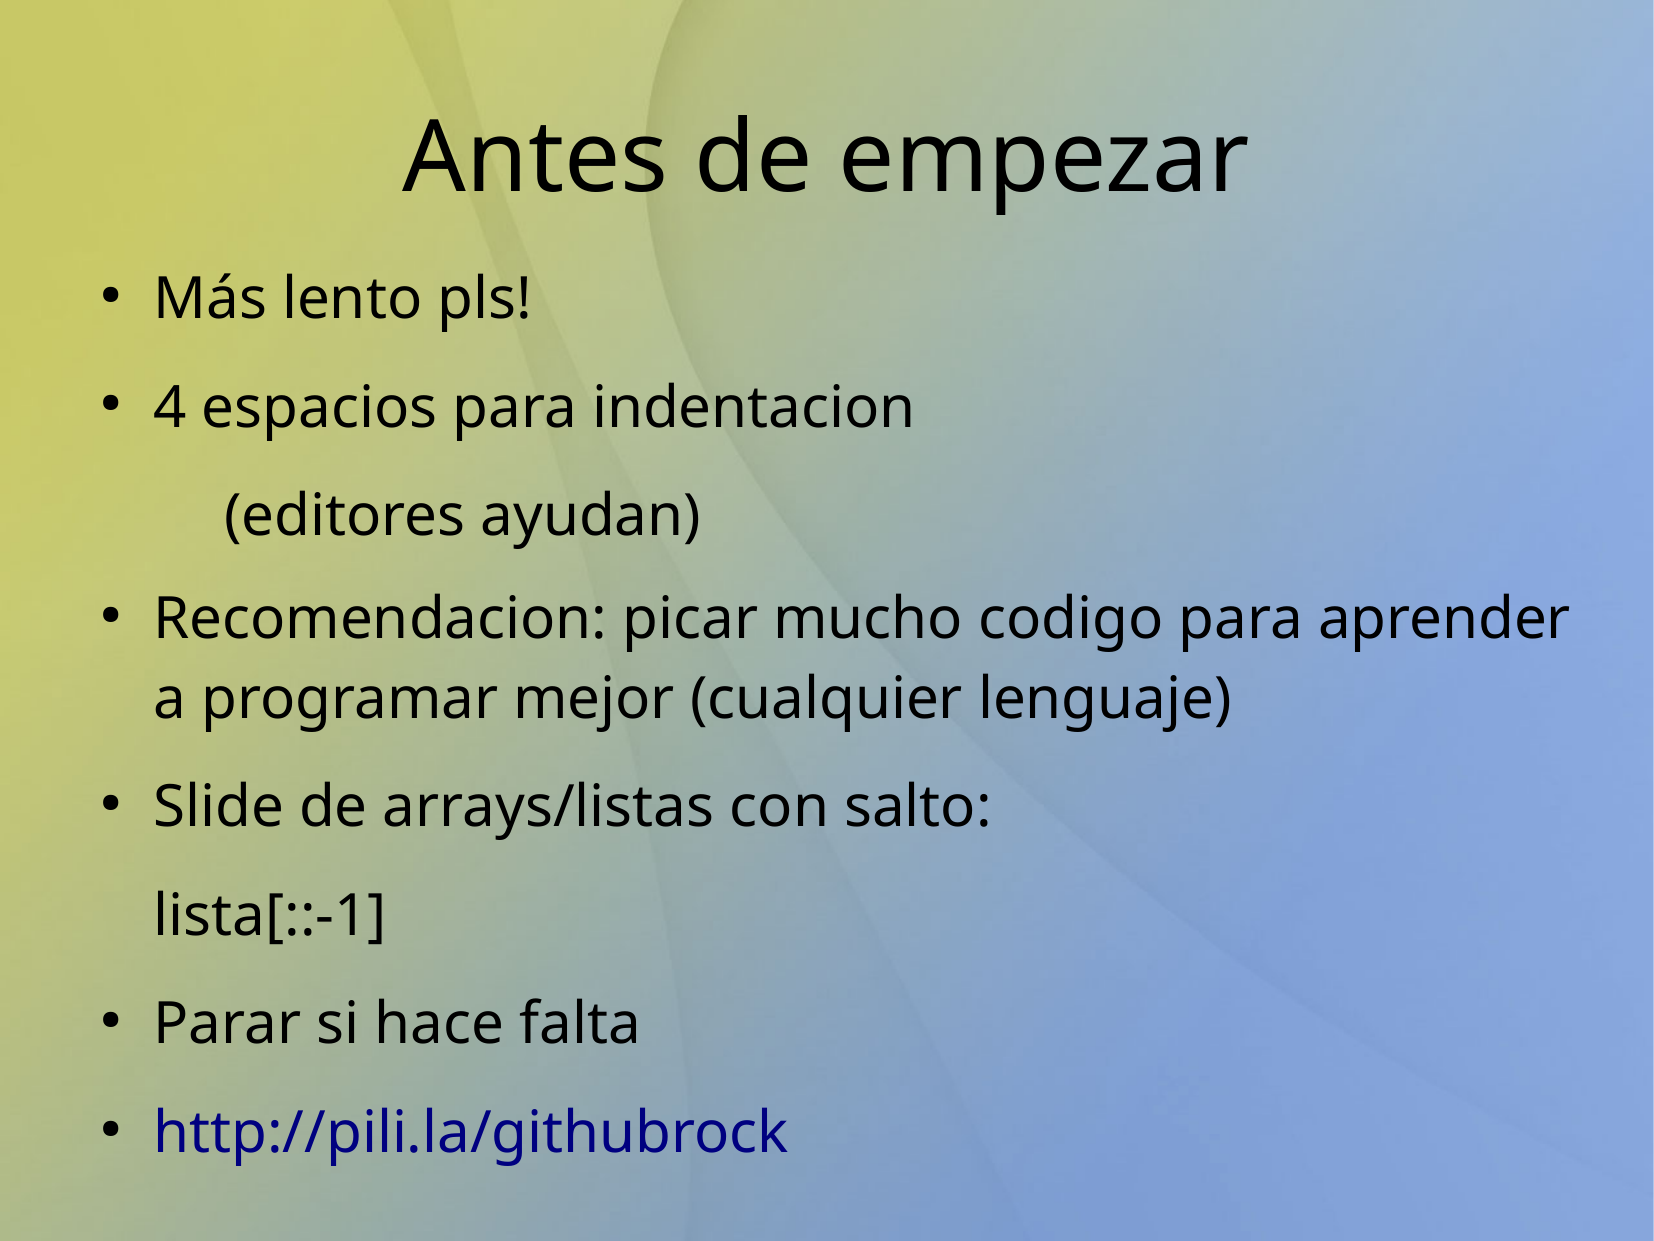

# Antes de empezar
Más lento pls!
4 espacios para indentacion
(editores ayudan)
Recomendacion: picar mucho codigo para aprender a programar mejor (cualquier lenguaje)
Slide de arrays/listas con salto:
lista[::-1]
Parar si hace falta
http://pili.la/githubrock